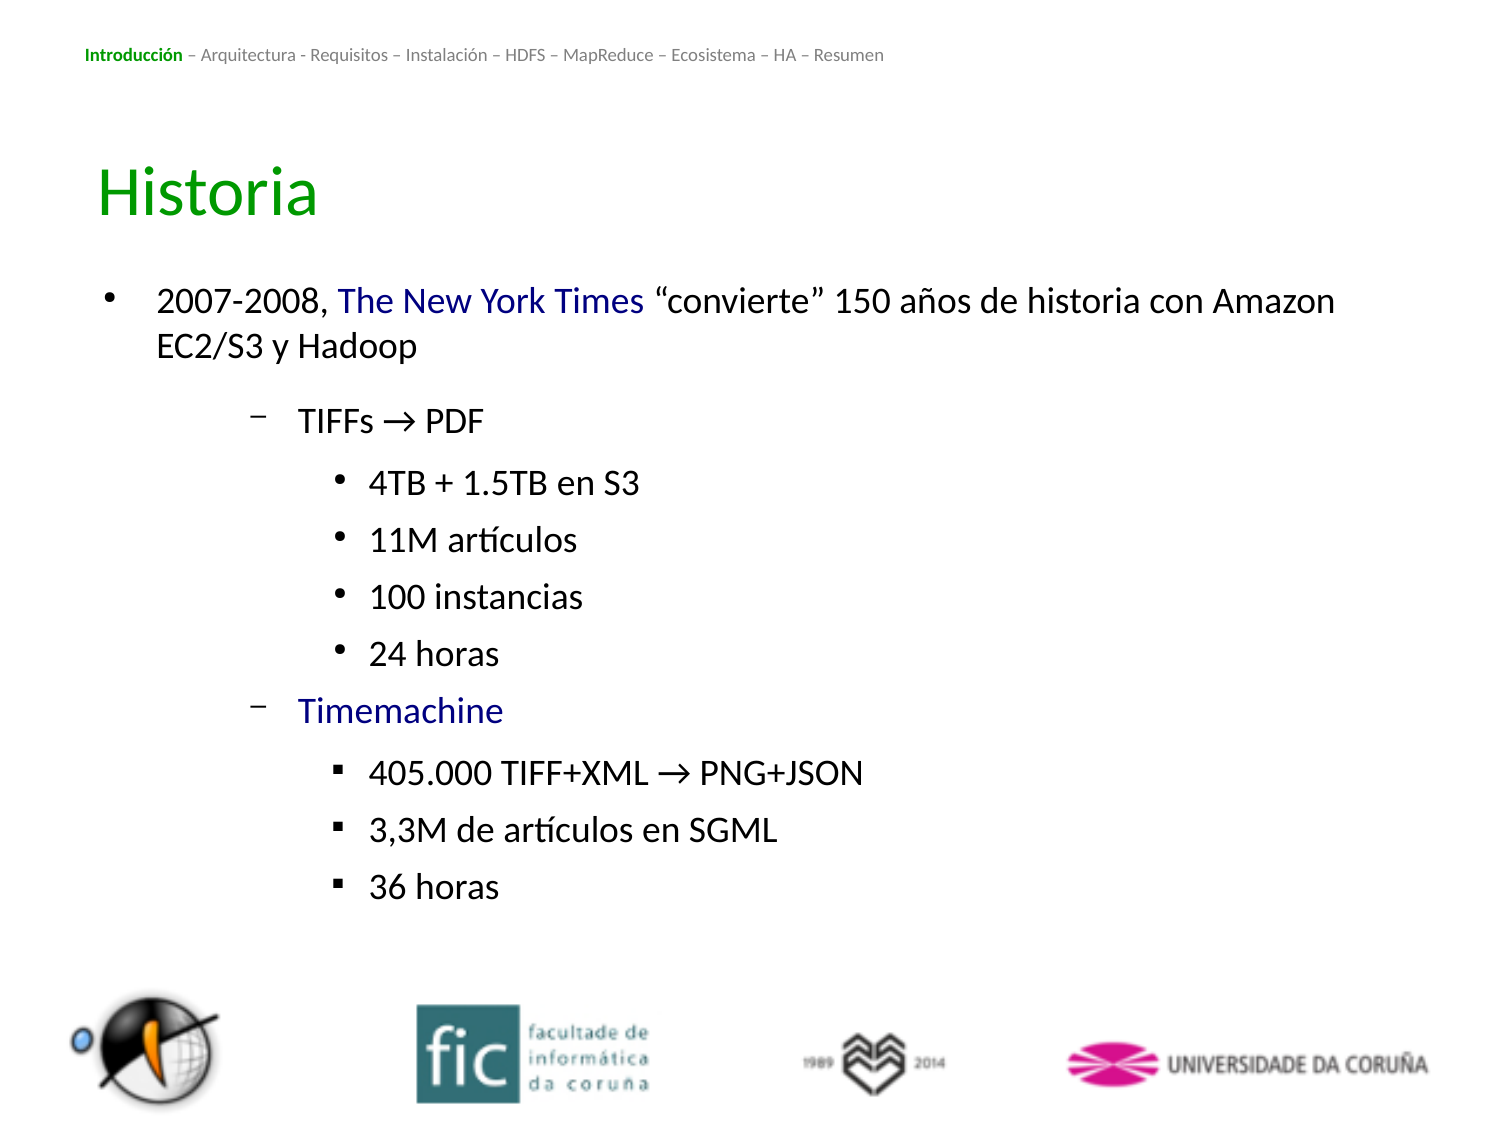

Introducción – Arquitectura - Requisitos – Instalación – HDFS – MapReduce – Ecosistema – HA – Resumen
# Historia
2007-2008, The New York Times “convierte” 150 años de historia con Amazon EC2/S3 y Hadoop
TIFFs → PDF
4TB + 1.5TB en S3
11M artículos
100 instancias
24 horas
Timemachine
405.000 TIFF+XML → PNG+JSON
3,3M de artículos en SGML
36 horas